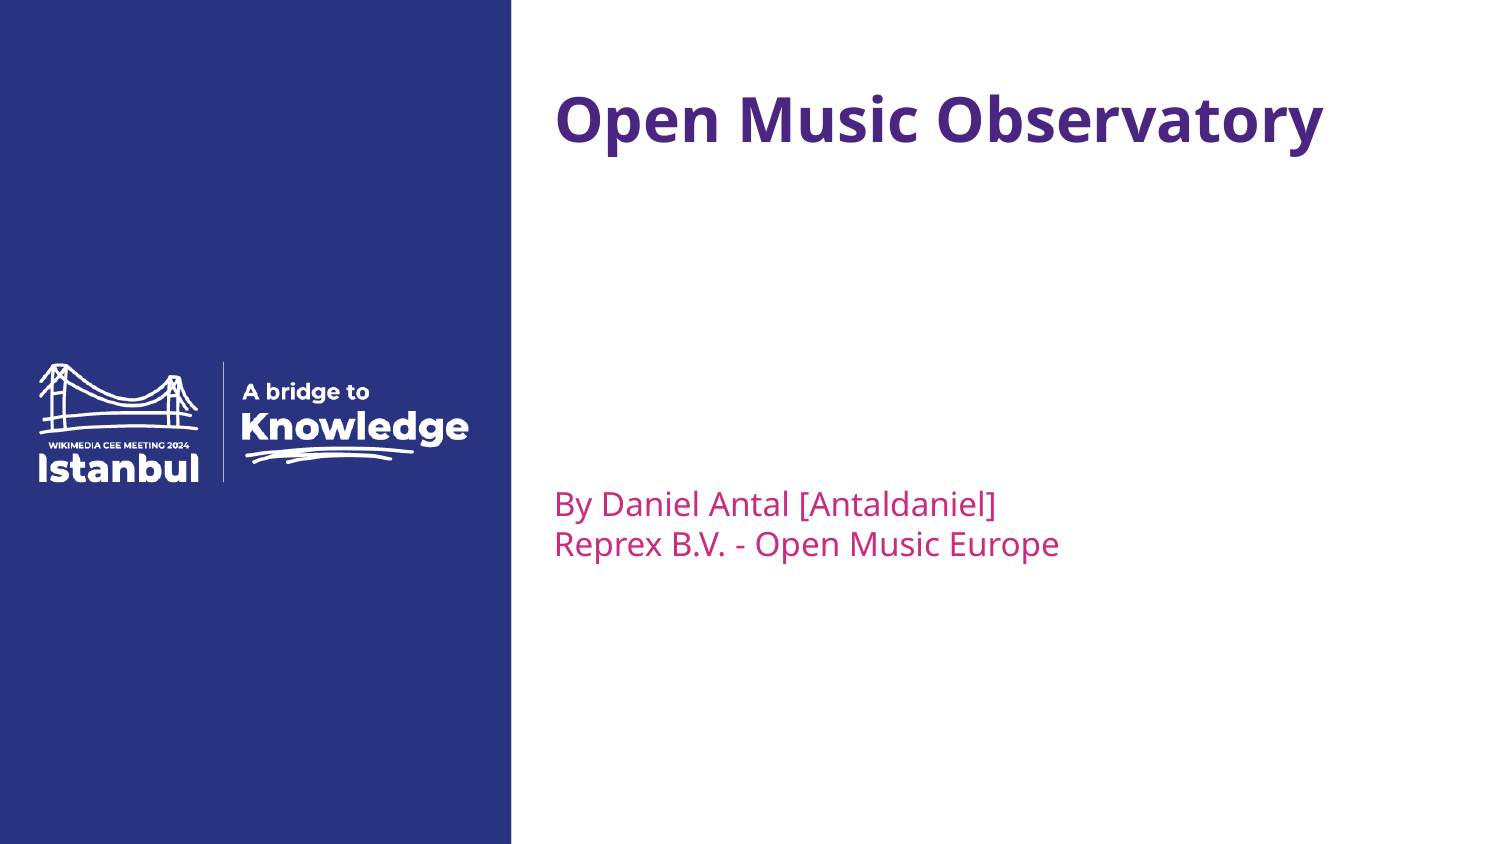

Open Music Observatory
By Daniel Antal [Antaldaniel]
Reprex B.V. - Open Music Europe